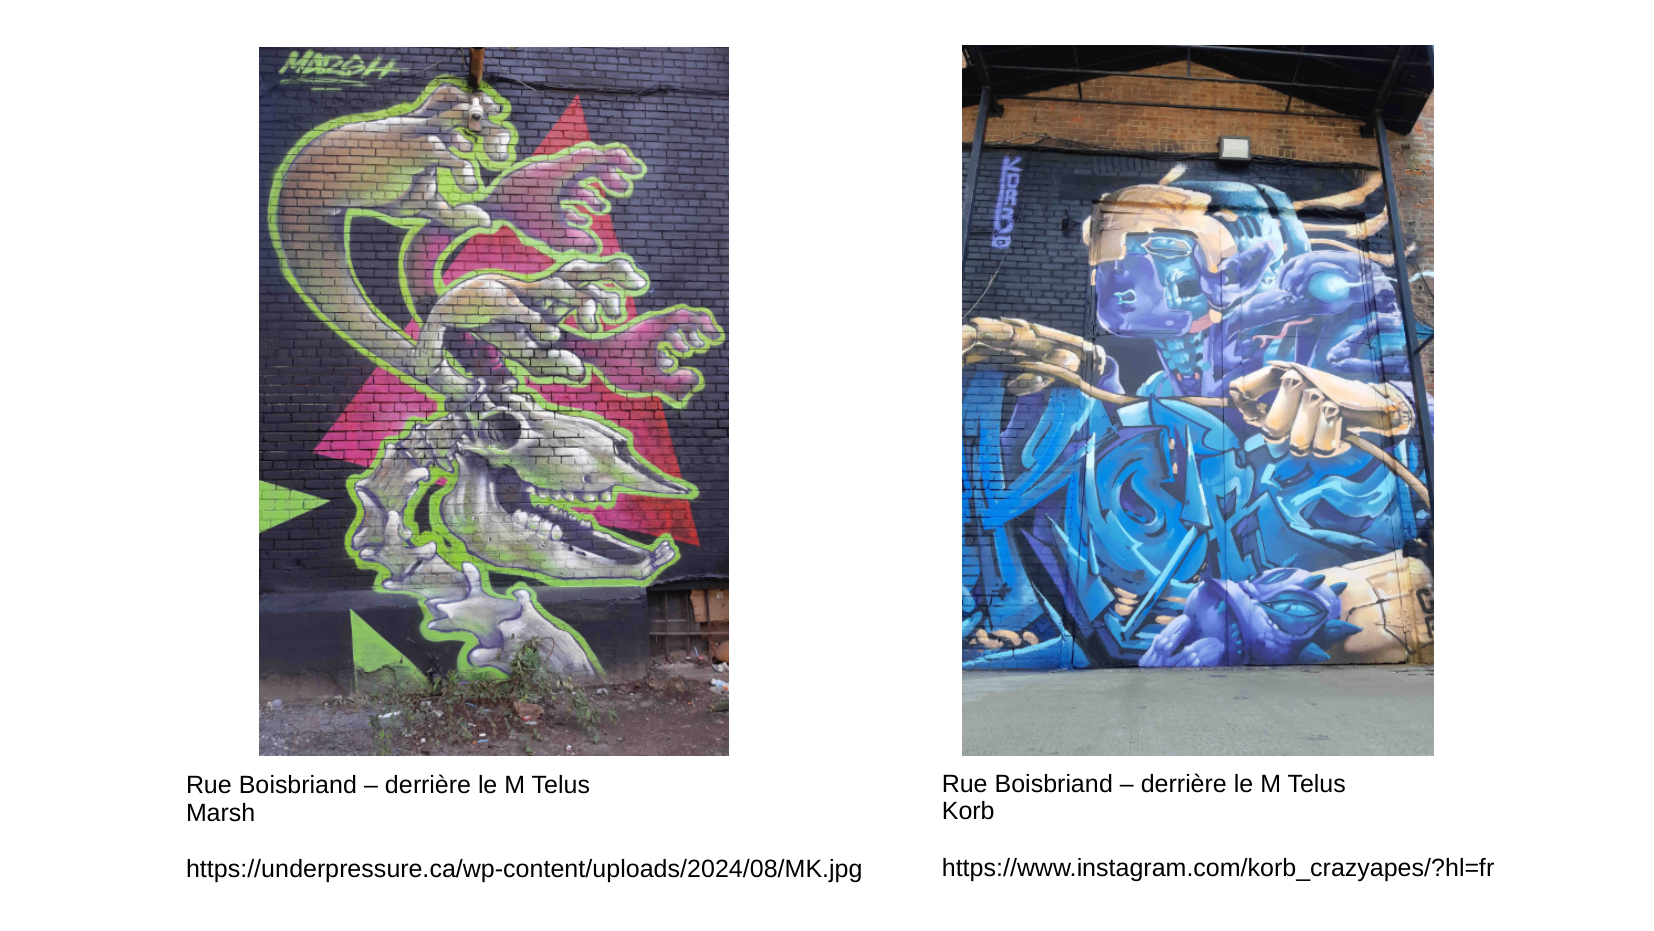

Rue Boisbriand – derrière le M Telus
Korb
https://www.instagram.com/korb_crazyapes/?hl=fr
Rue Boisbriand – derrière le M Telus
Marsh
https://underpressure.ca/wp-content/uploads/2024/08/MK.jpg